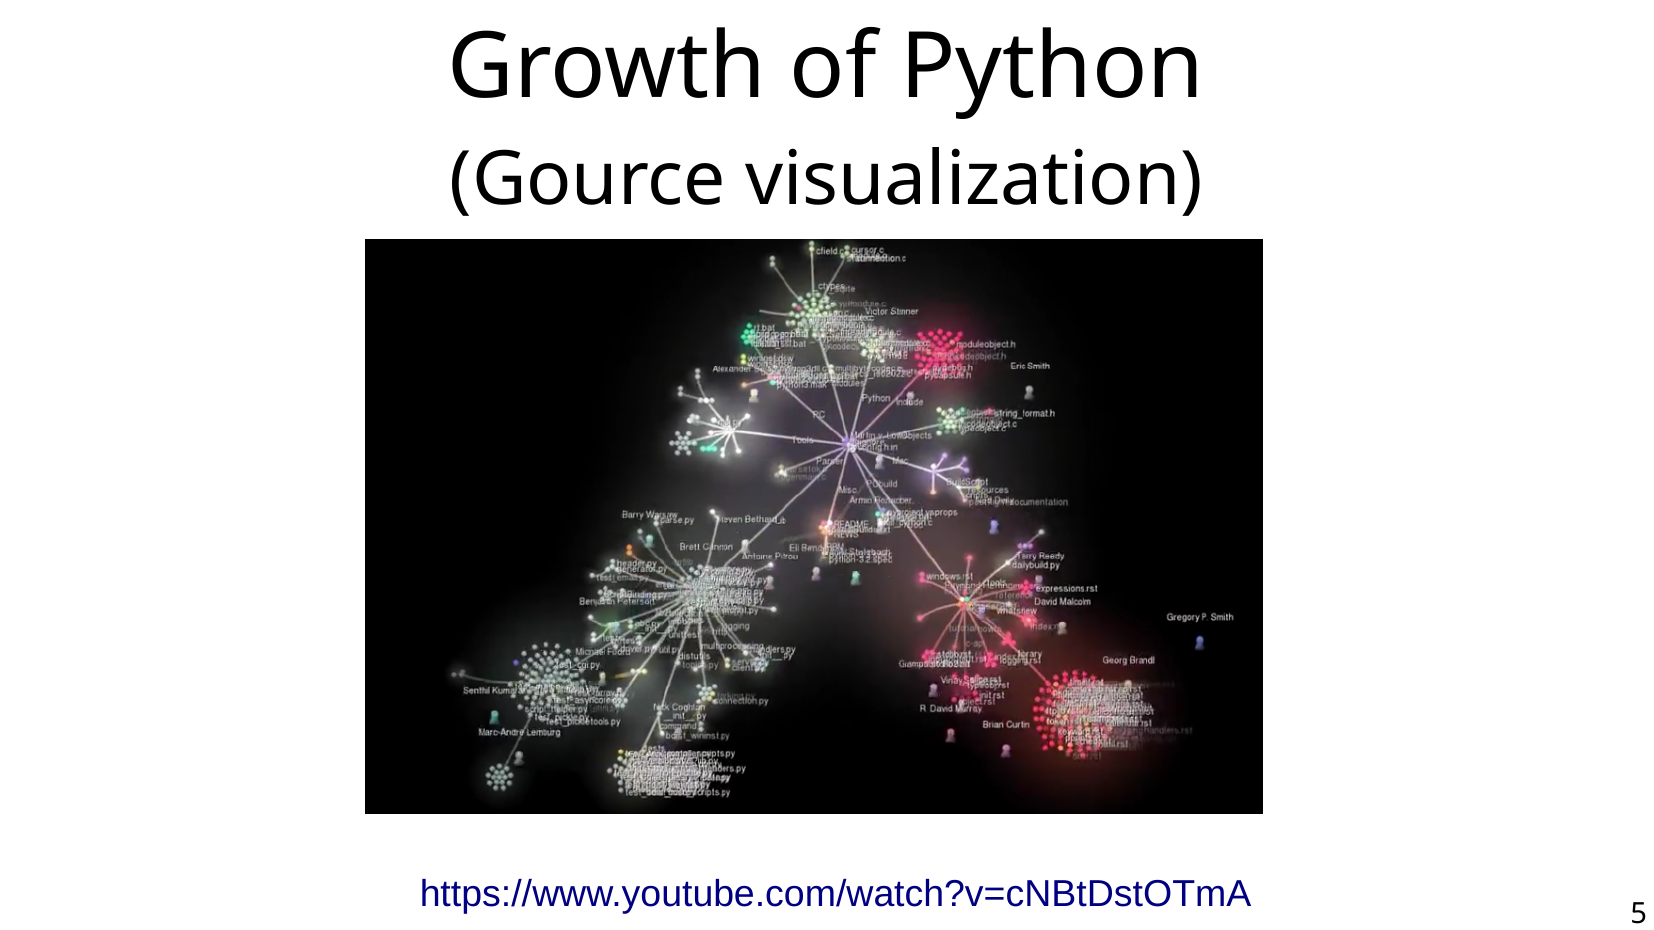

# Growth of Python (Gource visualization)
https://www.youtube.com/watch?v=cNBtDstOTmA
5